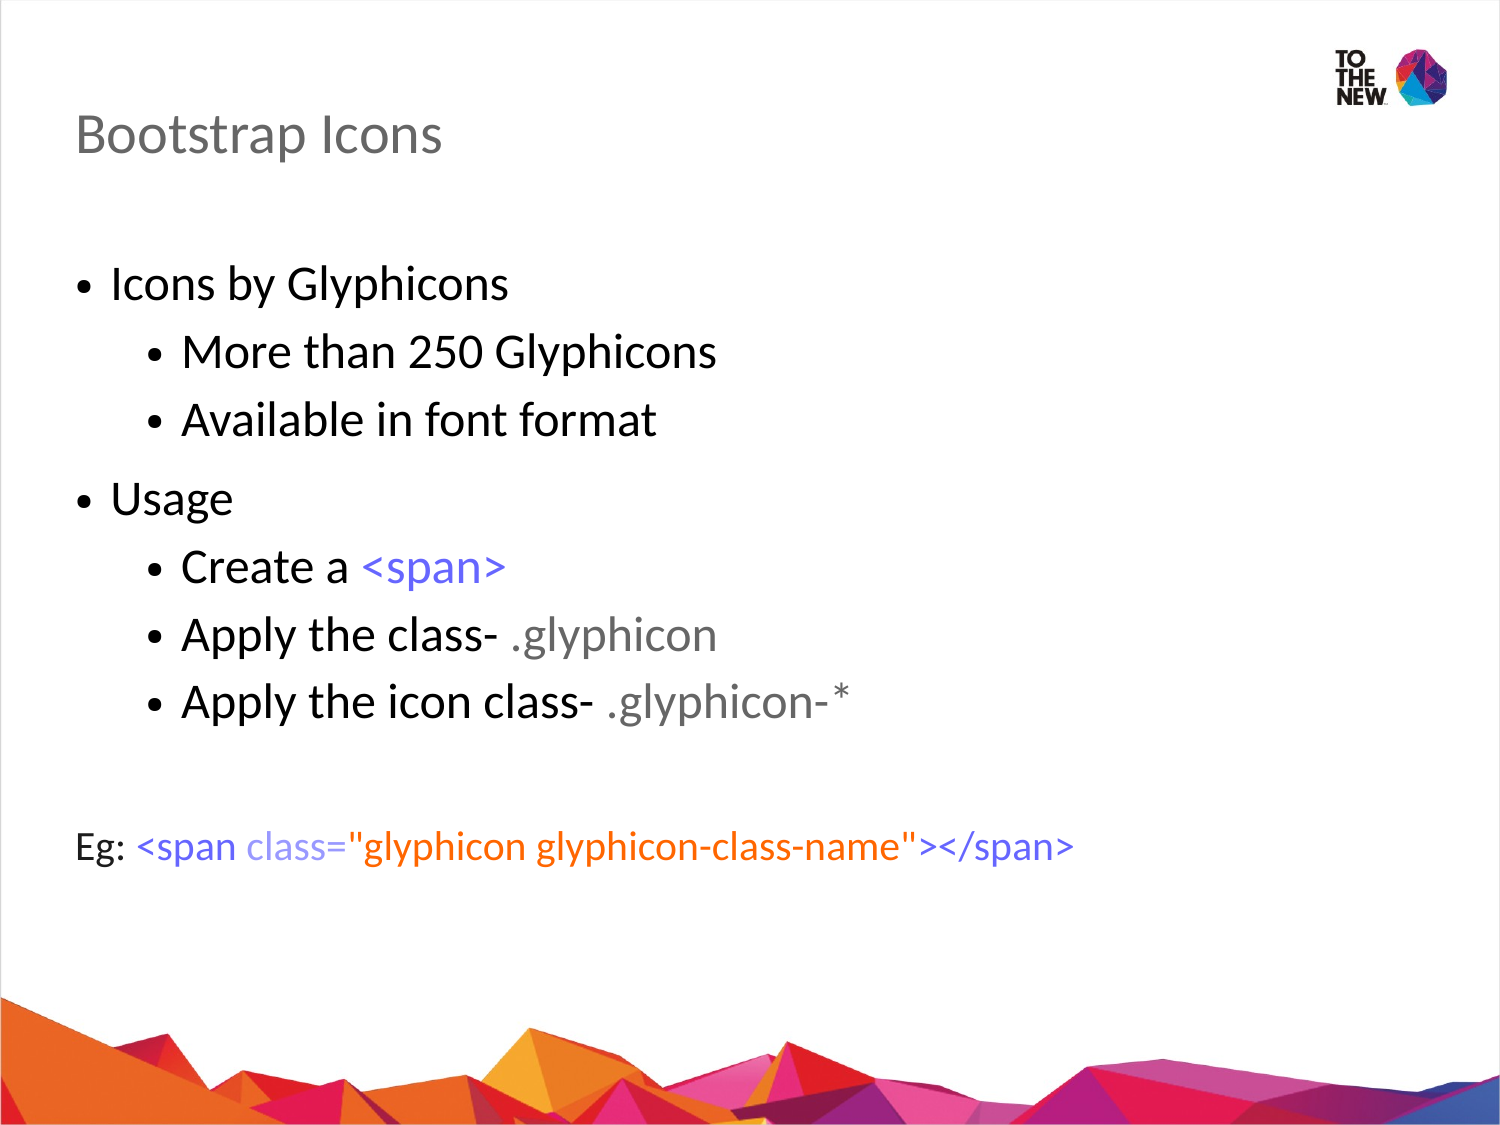

# Bootstrap Icons
Icons by Glyphicons
More than 250 Glyphicons
Available in font format
Usage
Create a <span>
Apply the class- .glyphicon
Apply the icon class- .glyphicon-*
Eg: <span class="glyphicon glyphicon-class-name"></span>